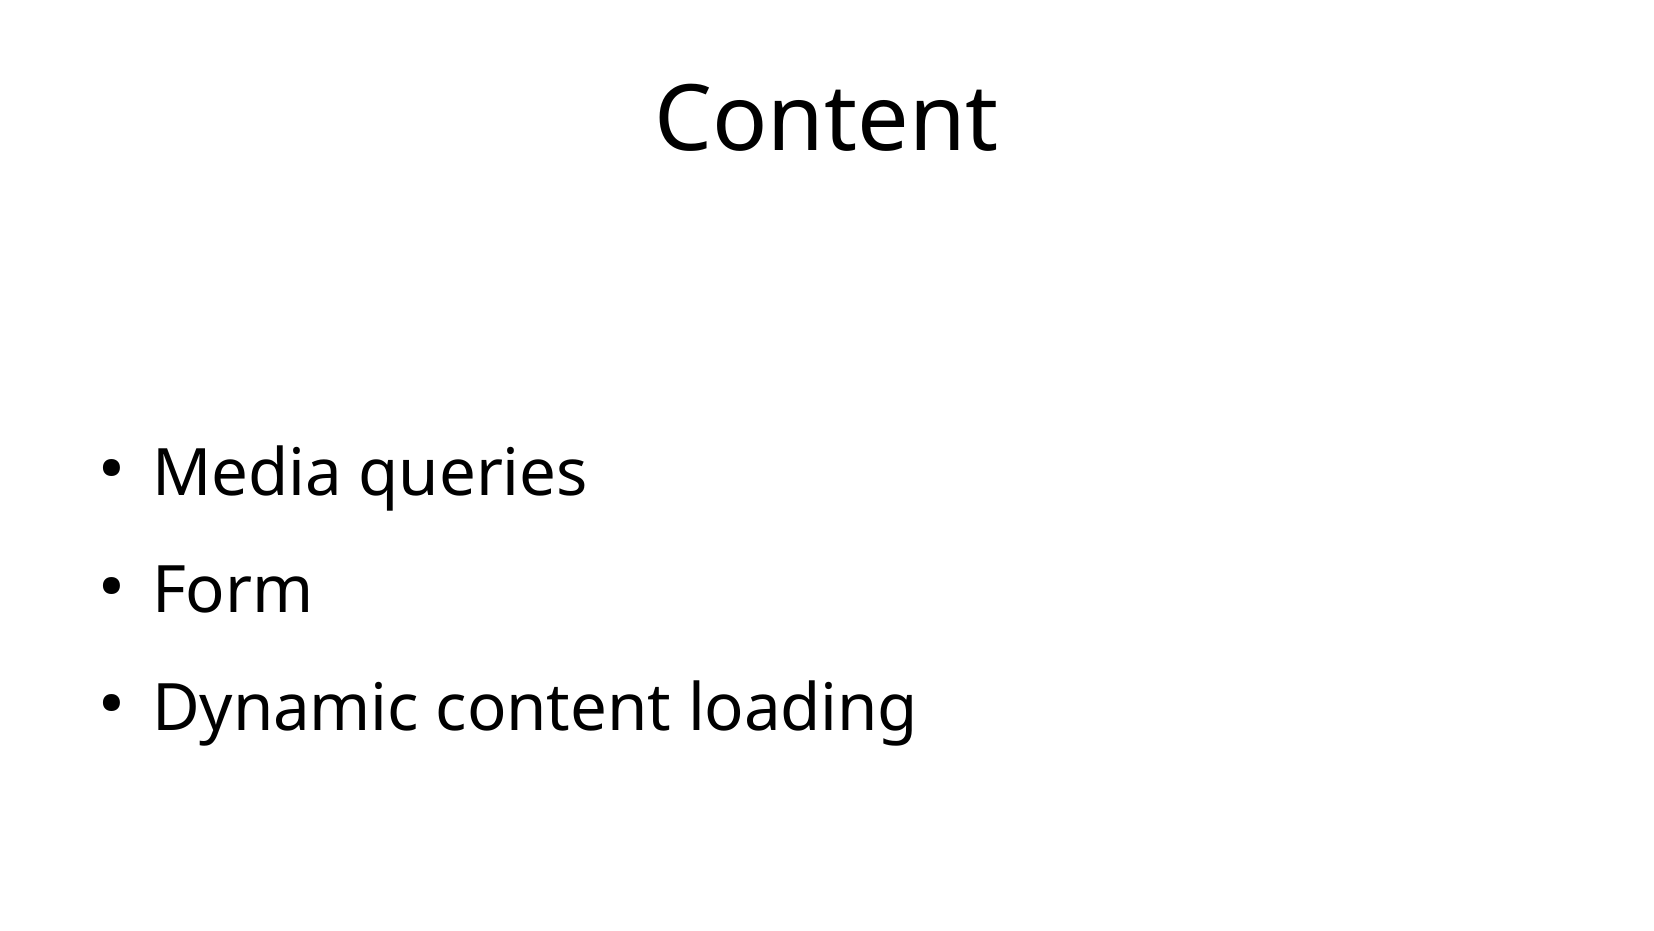

# Content
Media queries
Form
Dynamic content loading